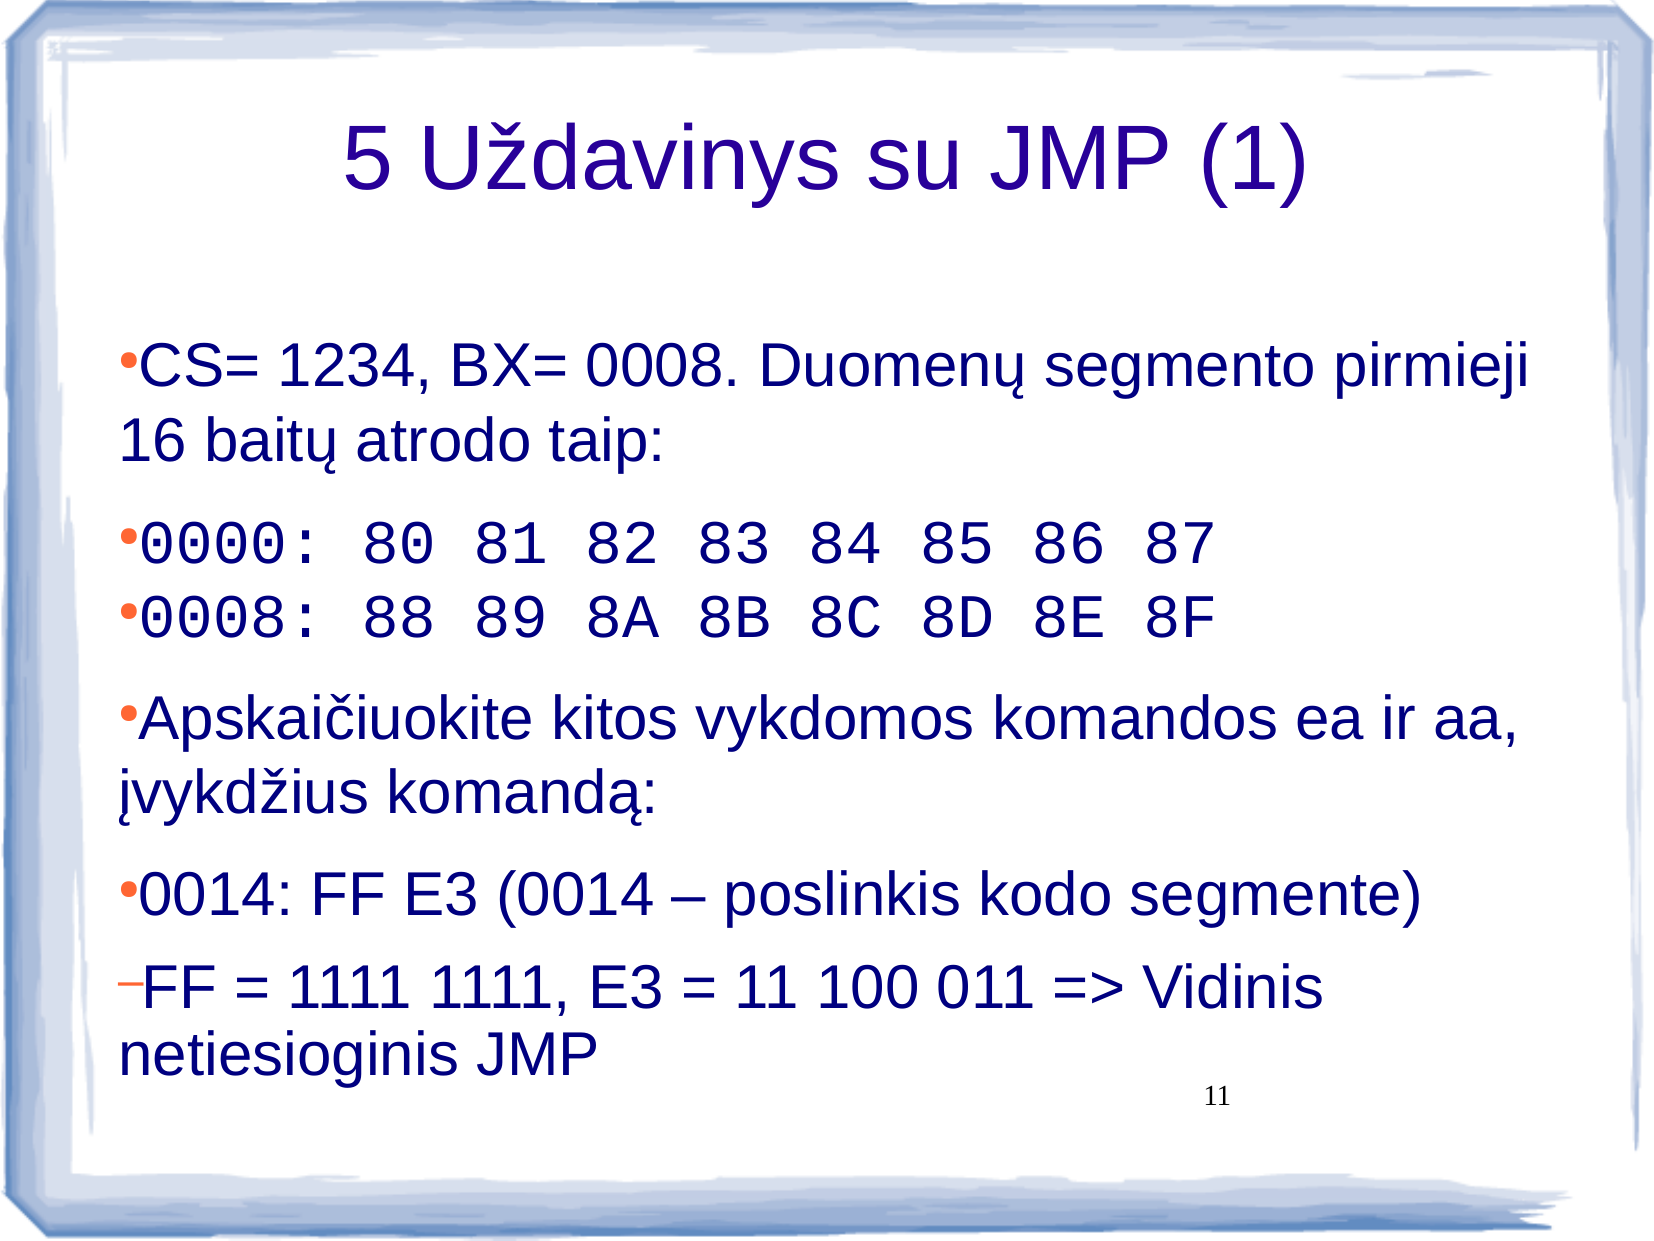

# 5 Uždavinys su JMP (1)
CS= 1234, BX= 0008. Duomenų segmento pirmieji 16 baitų atrodo taip:
0000: 80 81 82 83 84 85 86 87
0008: 88 89 8A 8B 8C 8D 8E 8F
Apskaičiuokite kitos vykdomos komandos ea ir aa, įvykdžius komandą:
0014: FF E3 (0014 – poslinkis kodo segmente)
FF = 1111 1111, E3 = 11 100 011 => Vidinis netiesioginis JMP